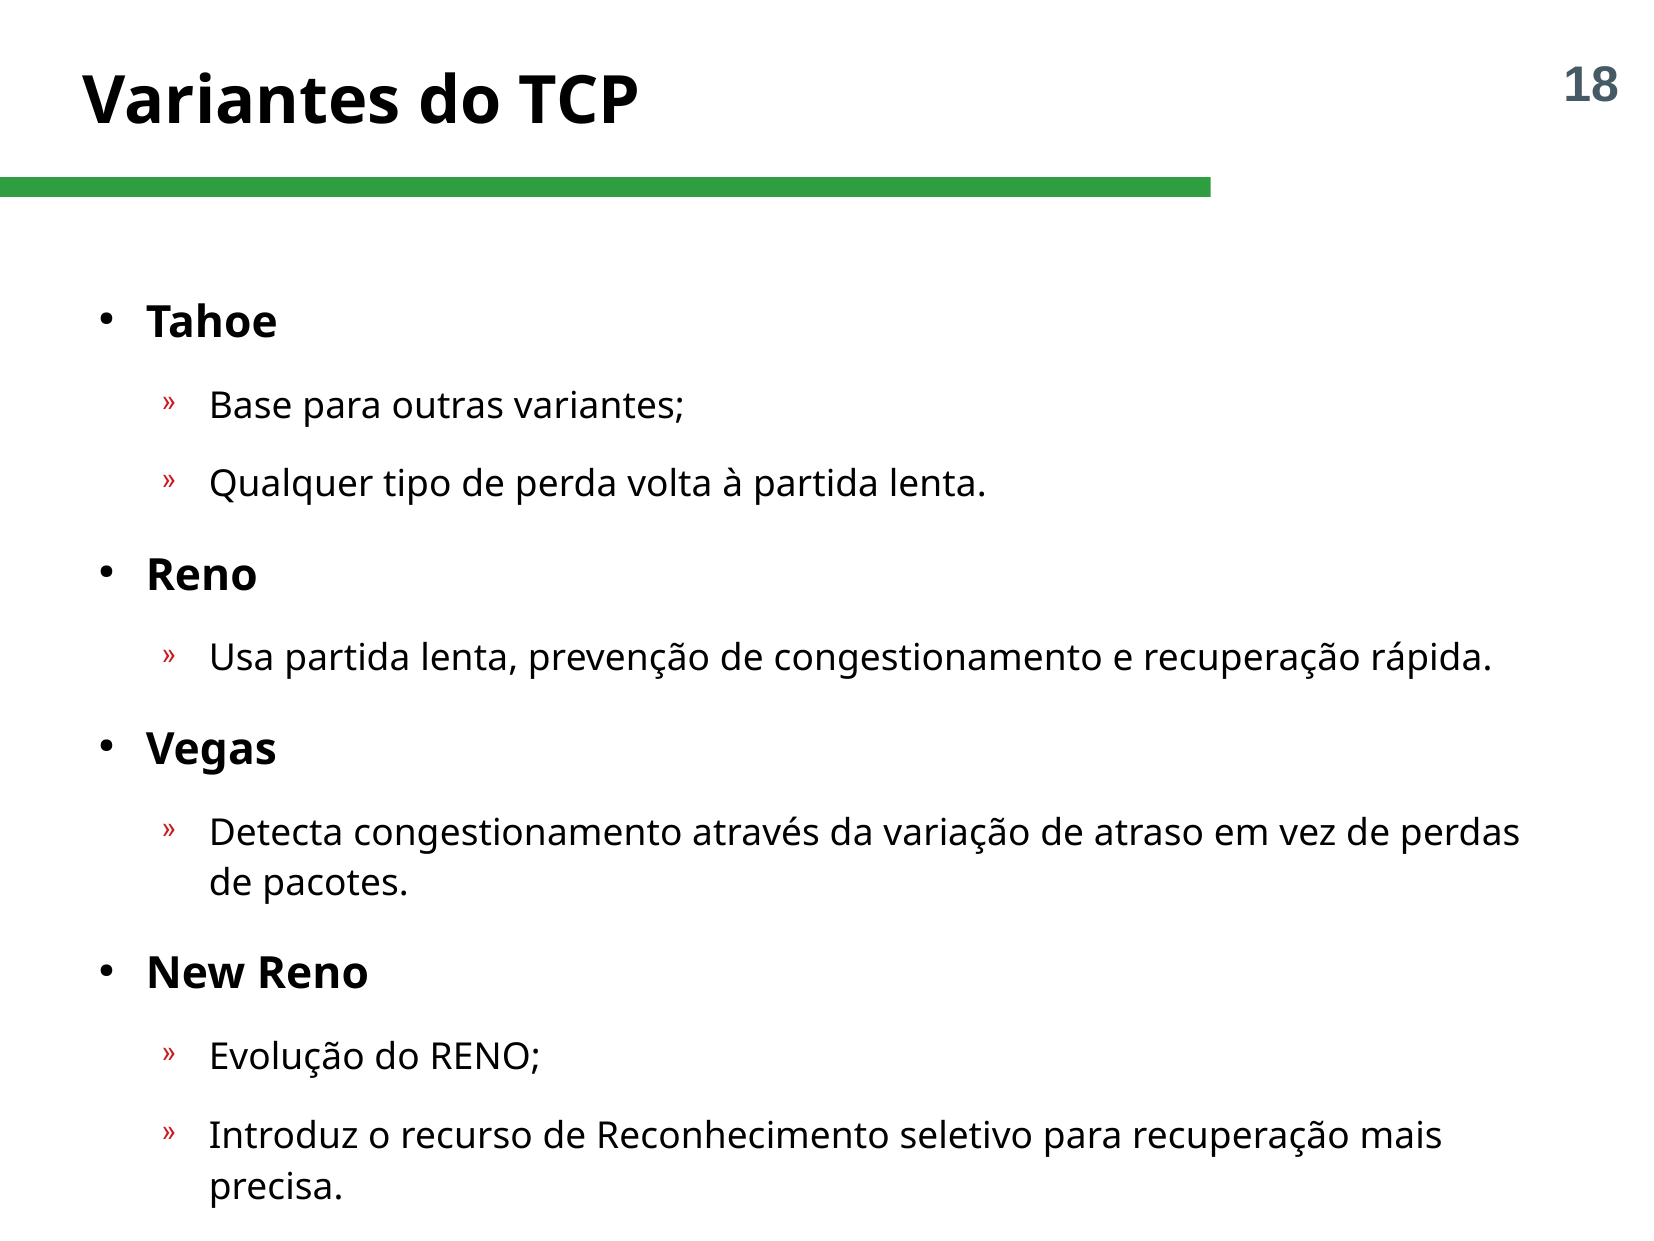

# Variantes do TCP
Tahoe
Base para outras variantes;
Qualquer tipo de perda volta à partida lenta.
Reno
Usa partida lenta, prevenção de congestionamento e recuperação rápida.
Vegas
Detecta congestionamento através da variação de atraso em vez de perdas de pacotes.
New Reno
Evolução do RENO;
Introduz o recurso de Reconhecimento seletivo para recuperação mais precisa.